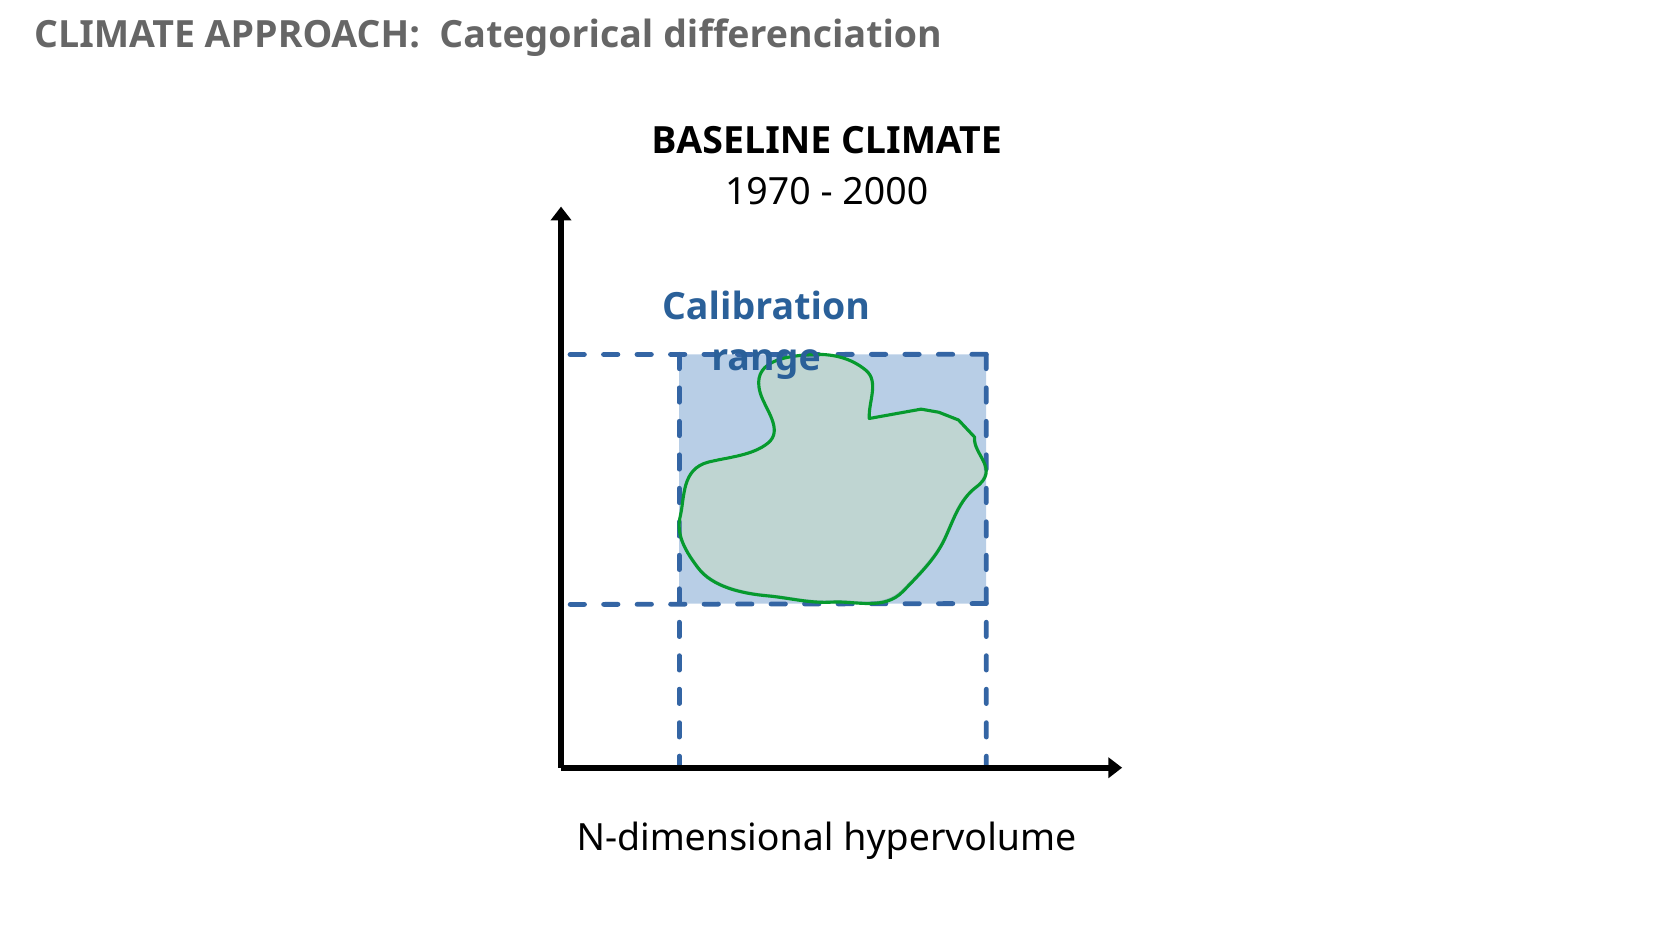

CLIMATE APPROACH: Categorical differenciation
BASELINE CLIMATE
1970 - 2000
Calibration range
N-dimensional hypervolume